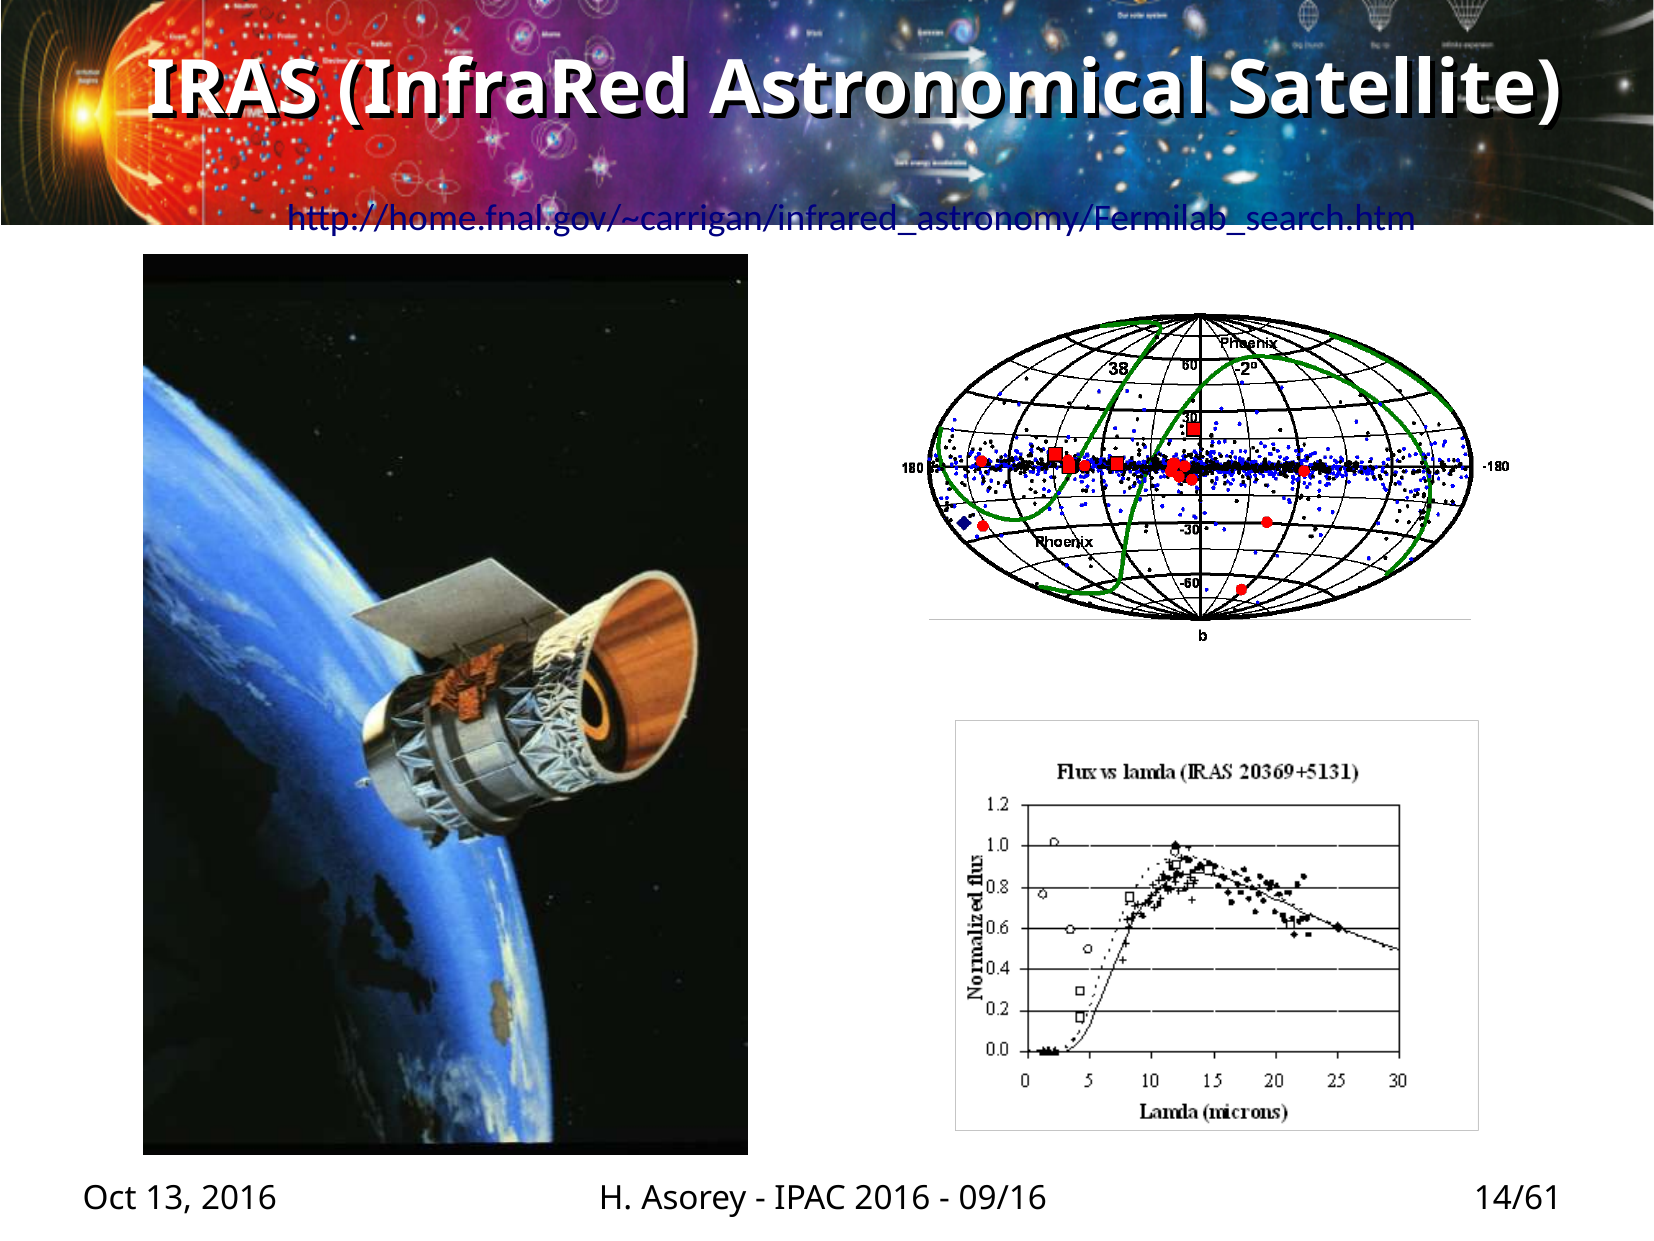

# IRAS (InfraRed Astronomical Satellite)
http://home.fnal.gov/~carrigan/infrared_astronomy/Fermilab_search.htm
Oct 13, 2016
H. Asorey - IPAC 2016 - 09/16
14